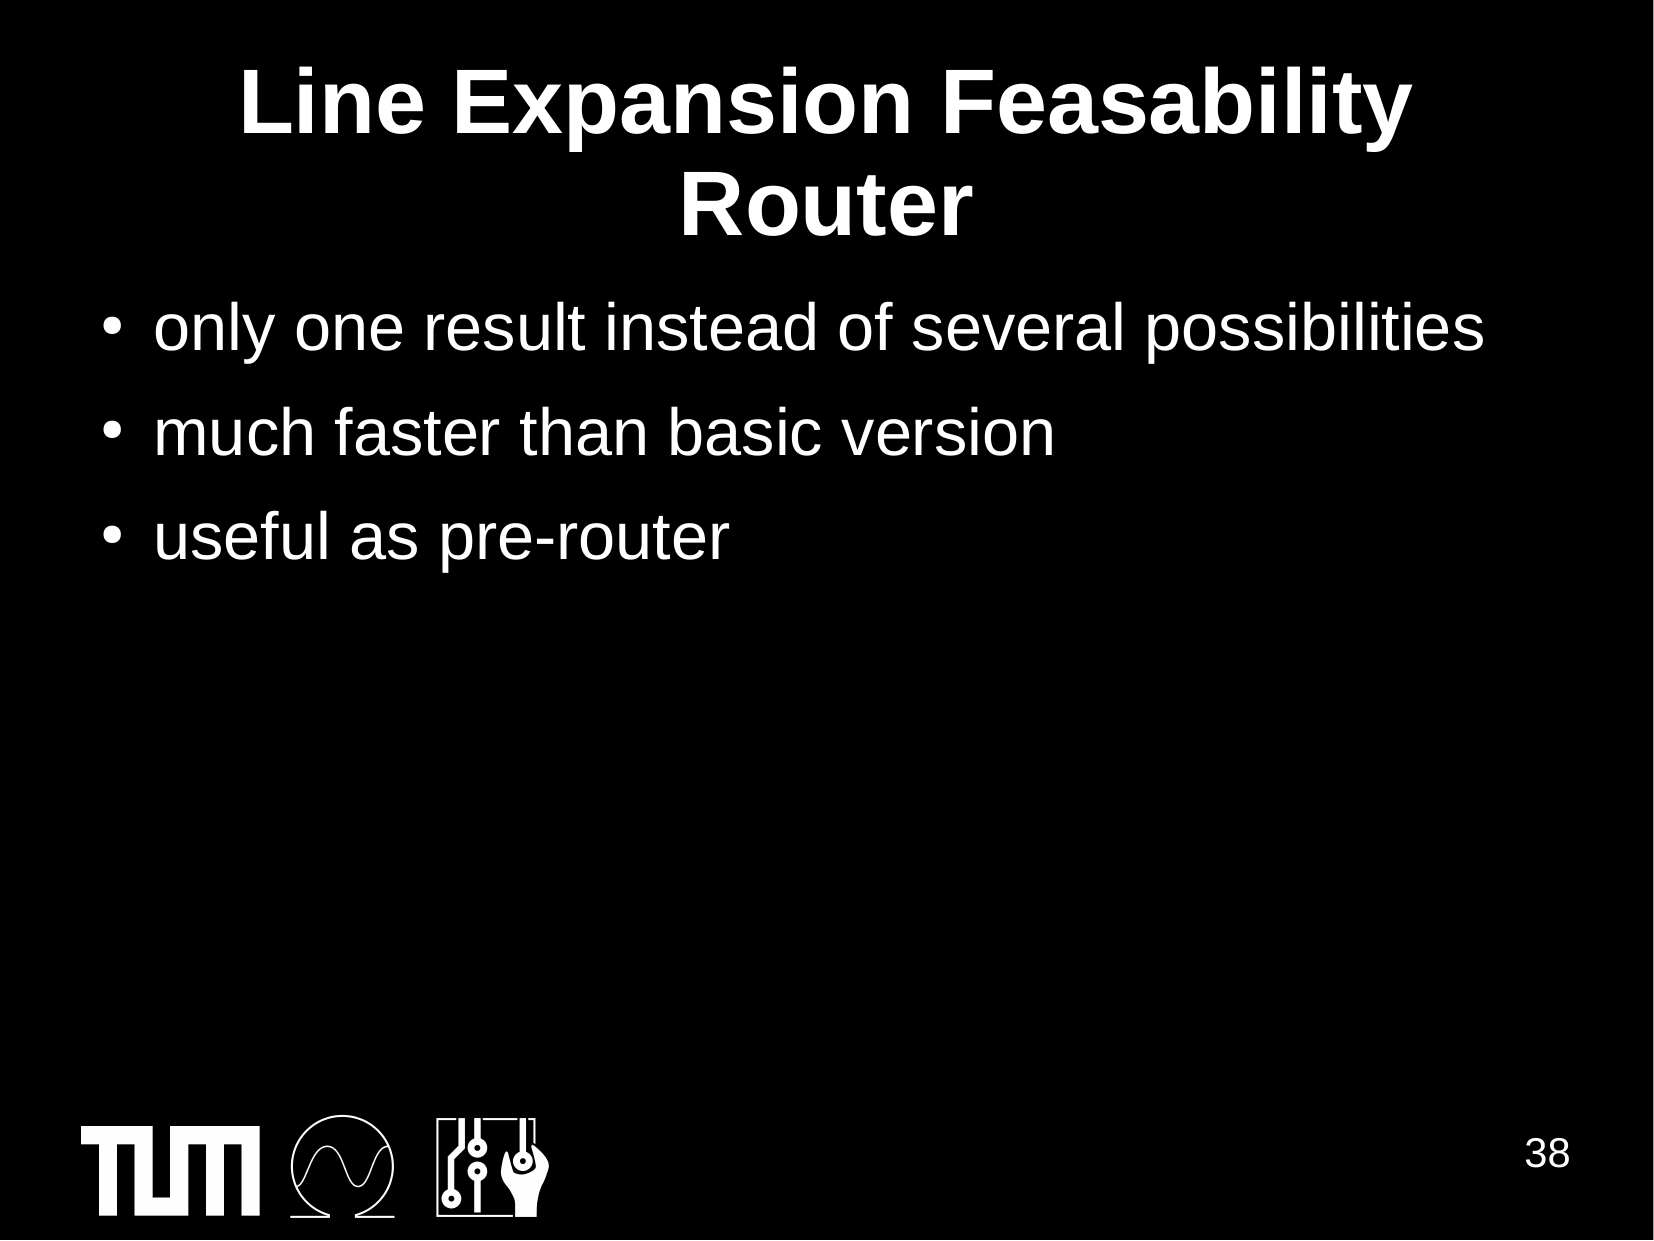

# Line Expansion Feasability Router
only one result instead of several possibilities
much faster than basic version
useful as pre-router
38